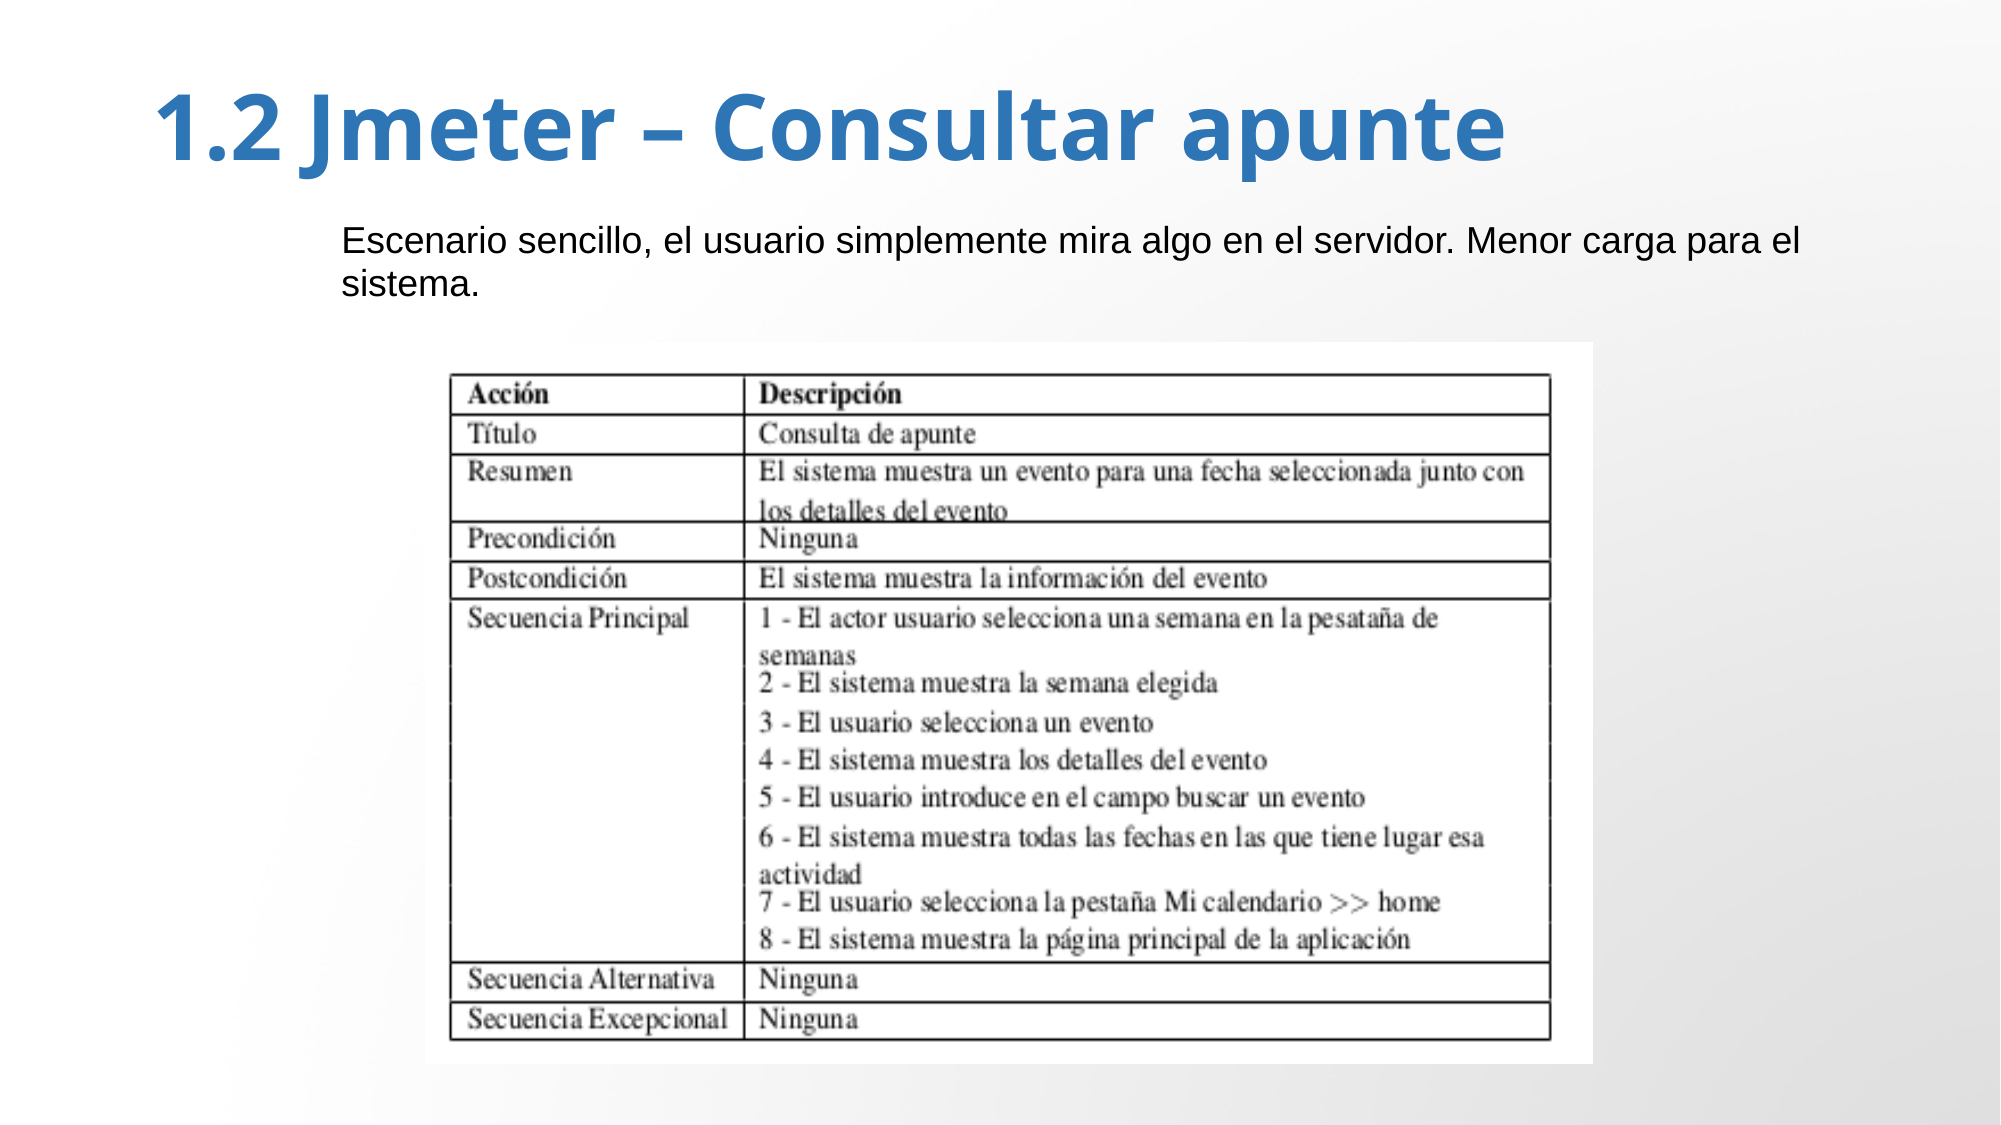

1.2 Jmeter – Consultar apunte
Escenario sencillo, el usuario simplemente mira algo en el servidor. Menor carga para el sistema.